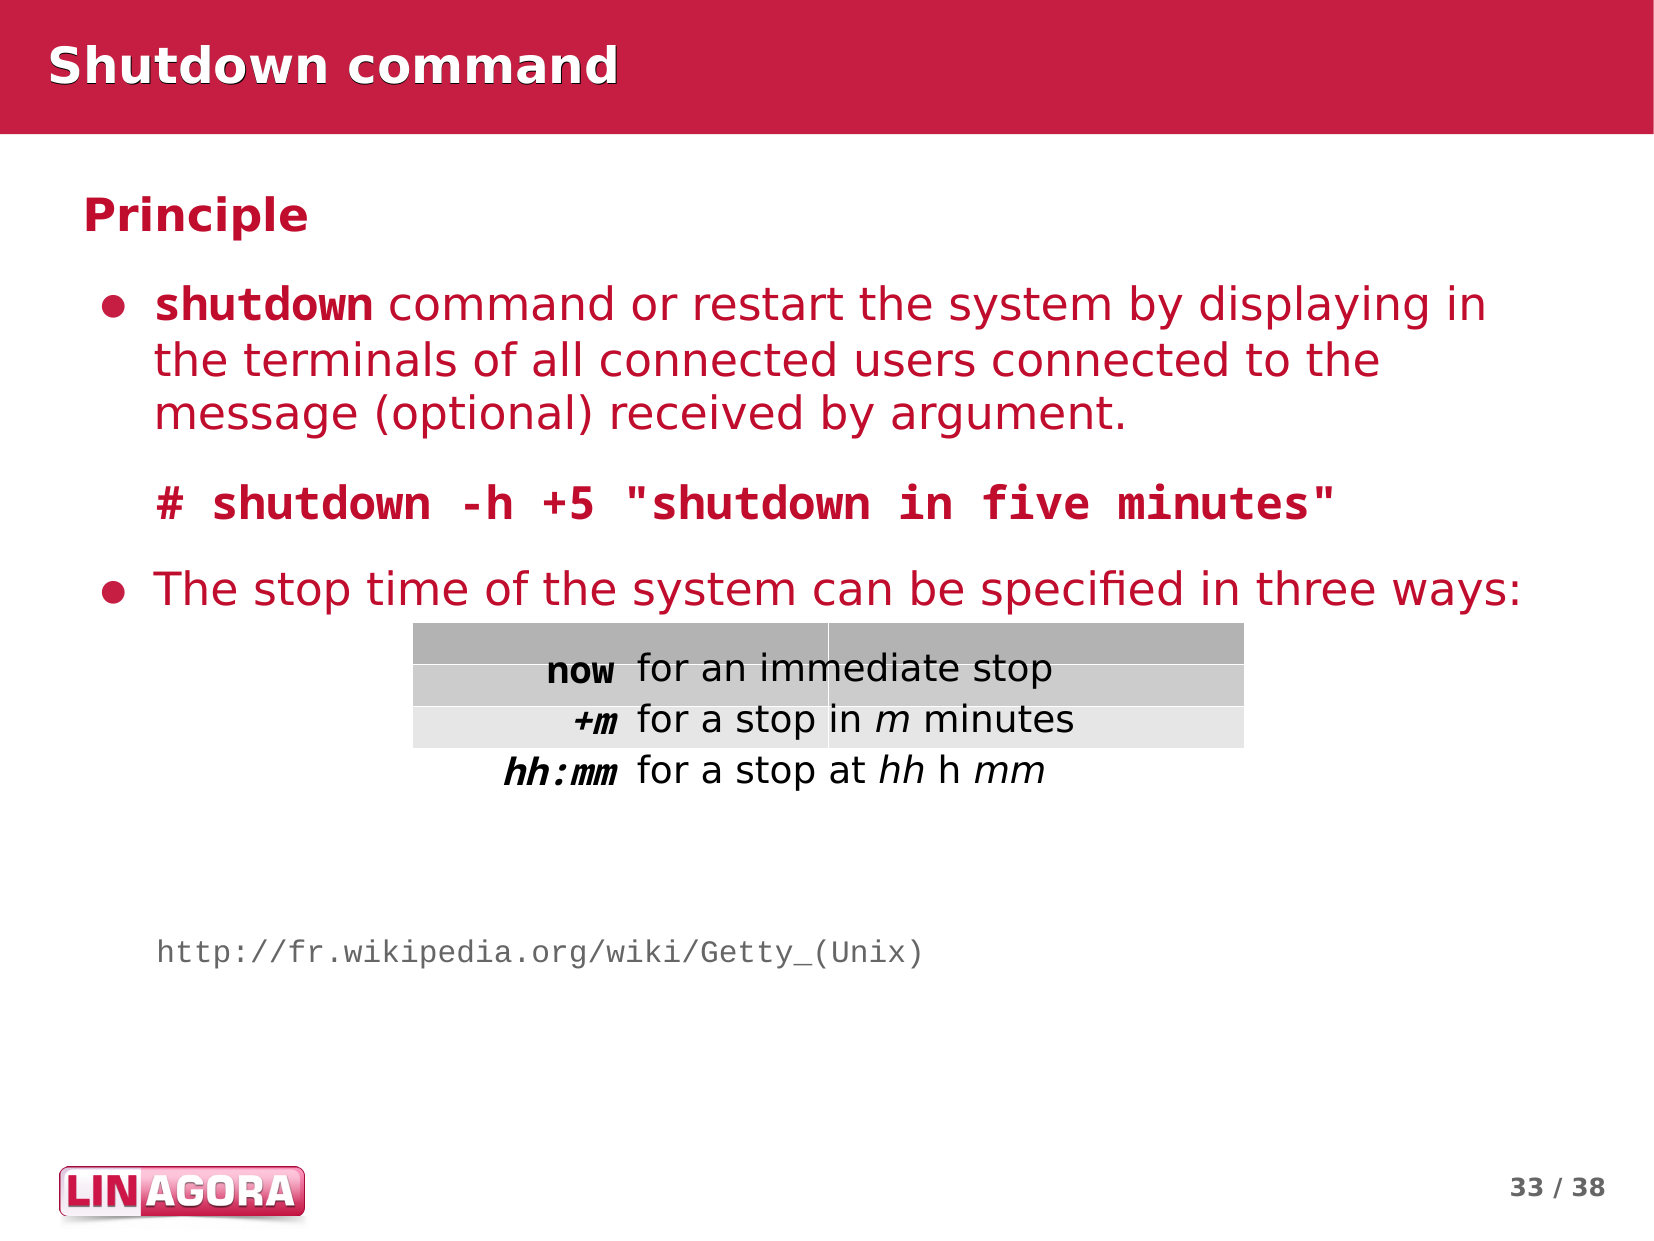

# Shutdown command
Principle
shutdown command or restart the system by displaying in the terminals of all connected users connected to the message (optional) received by argument.
# shutdown -h +5 "shutdown in five minutes"
The stop time of the system can be specified in three ways:
| | |
| --- | --- |
| | |
| | |
| now | for an immediate stop |
| --- | --- |
| +m | for a stop in m minutes |
| hh:mm | for a stop at hh h mm |
http://fr.wikipedia.org/wiki/Getty_(Unix)